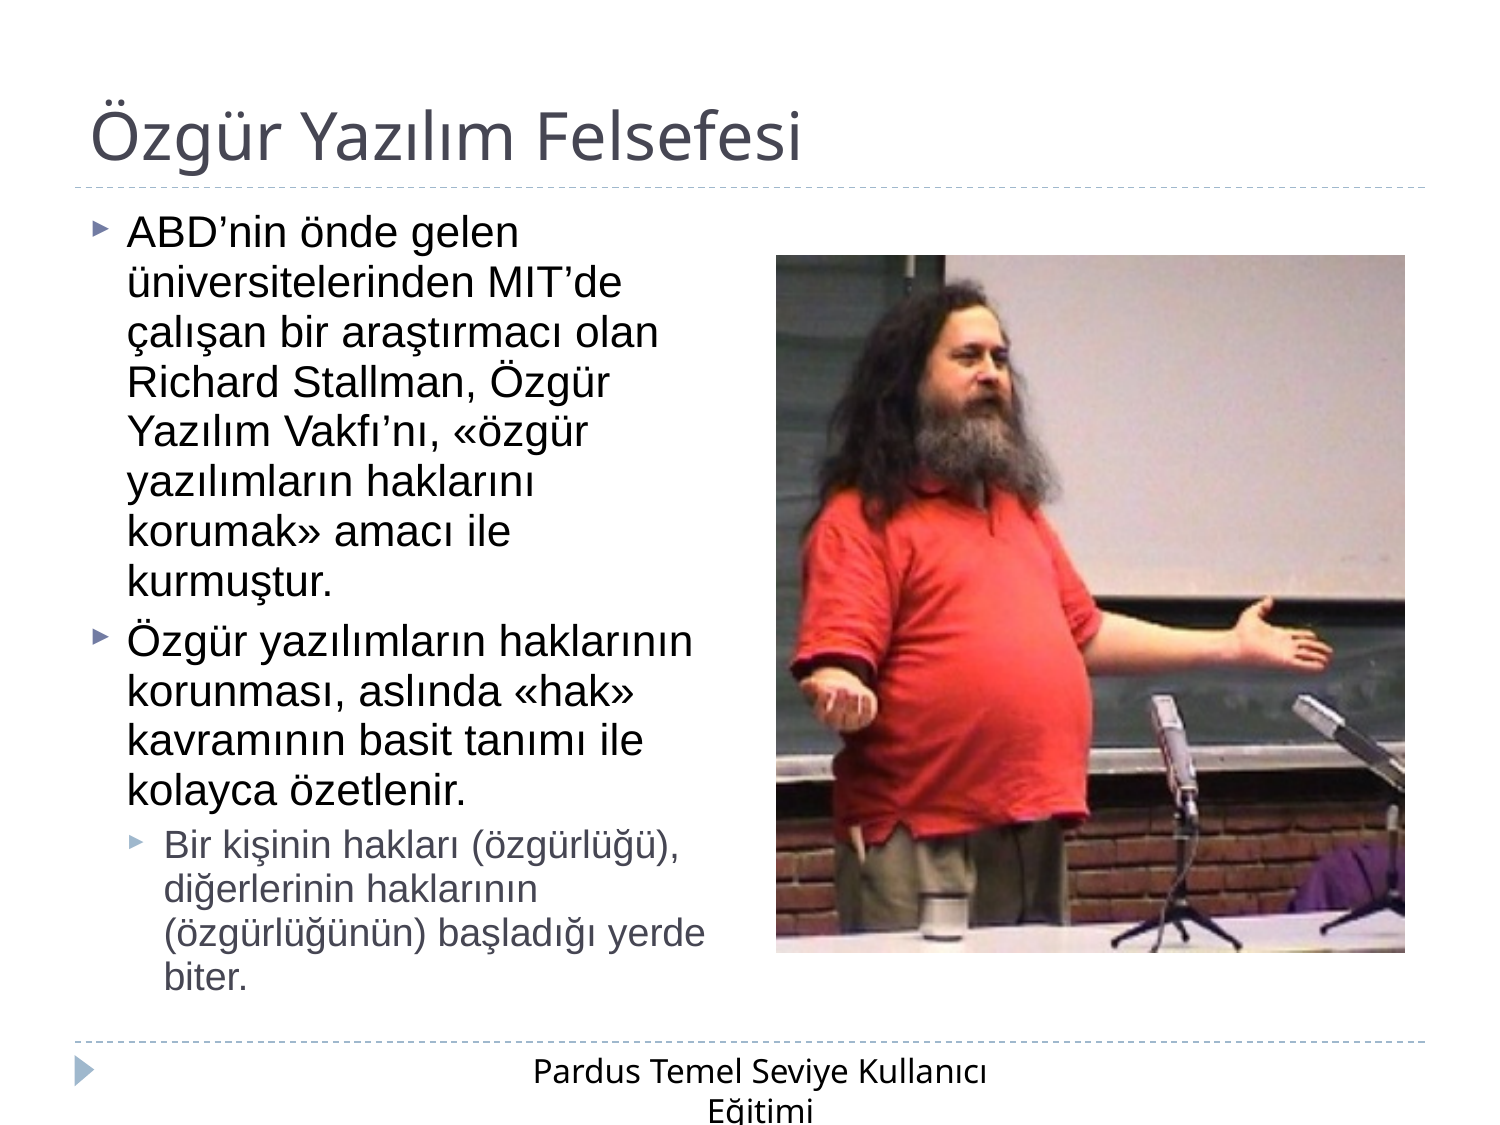

# Özgür Yazılım Felsefesi
ABD’nin önde gelen üniversitelerinden MIT’de çalışan bir araştırmacı olan Richard Stallman, Özgür Yazılım Vakfı’nı, «özgür yazılımların haklarını korumak» amacı ile kurmuştur.
Özgür yazılımların haklarının korunması, aslında «hak» kavramının basit tanımı ile kolayca özetlenir.
Bir kişinin hakları (özgürlüğü), diğerlerinin haklarının (özgürlüğünün) başladığı yerde biter.